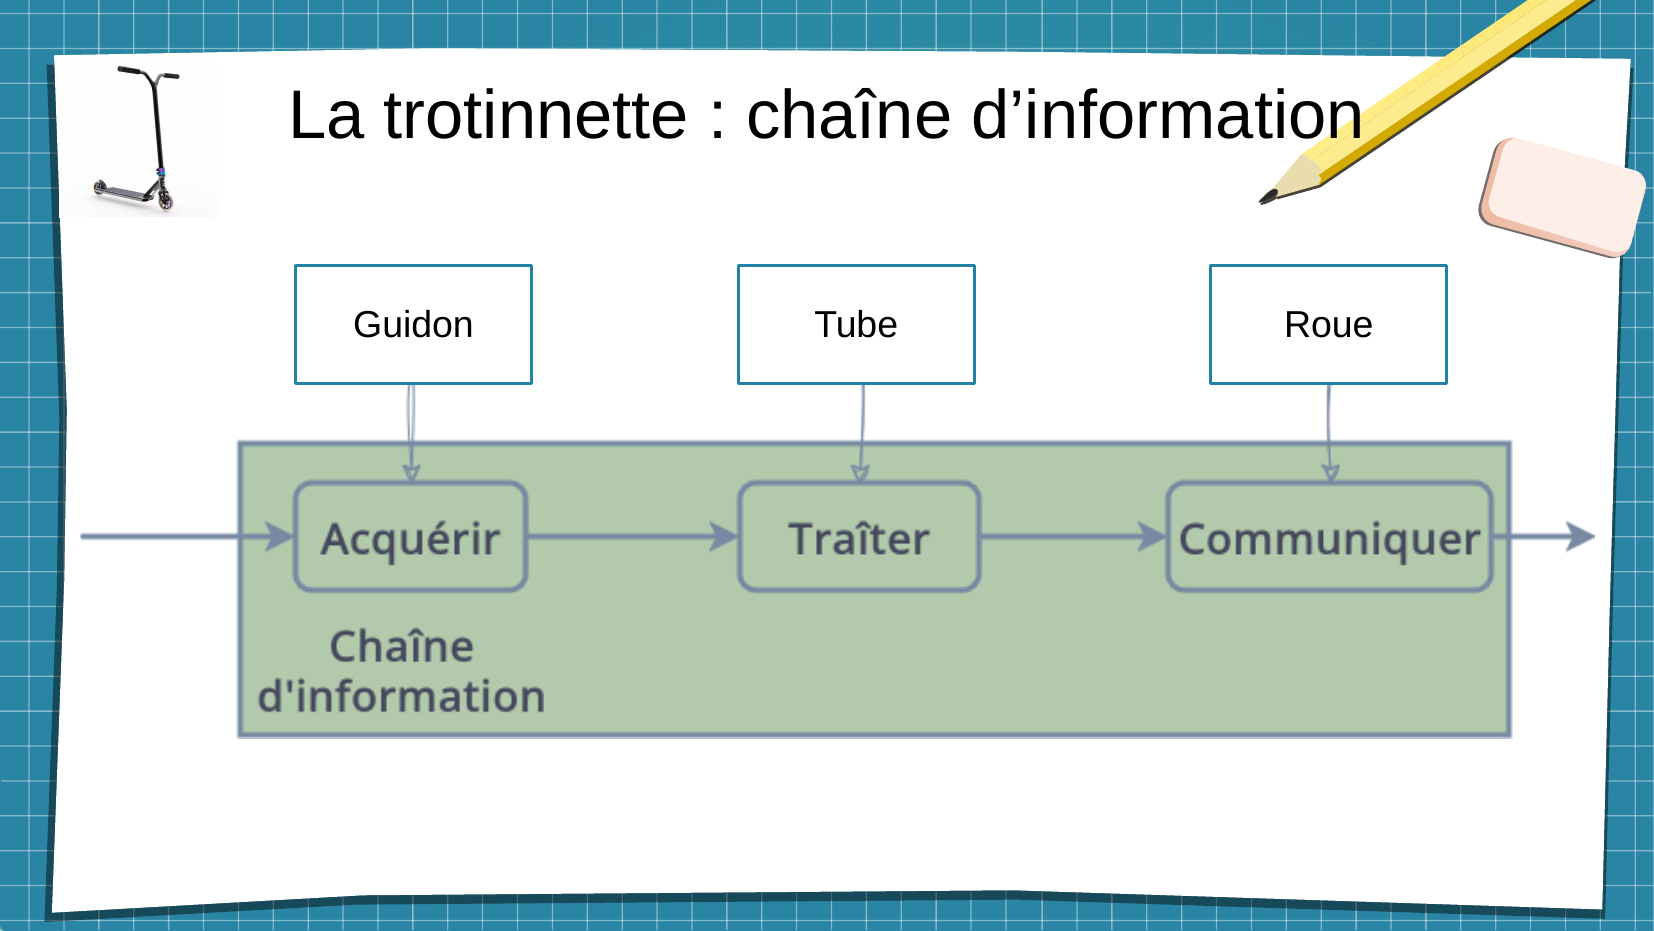

# La trotinnette : chaîne d’information
Guidon
Tube
Roue